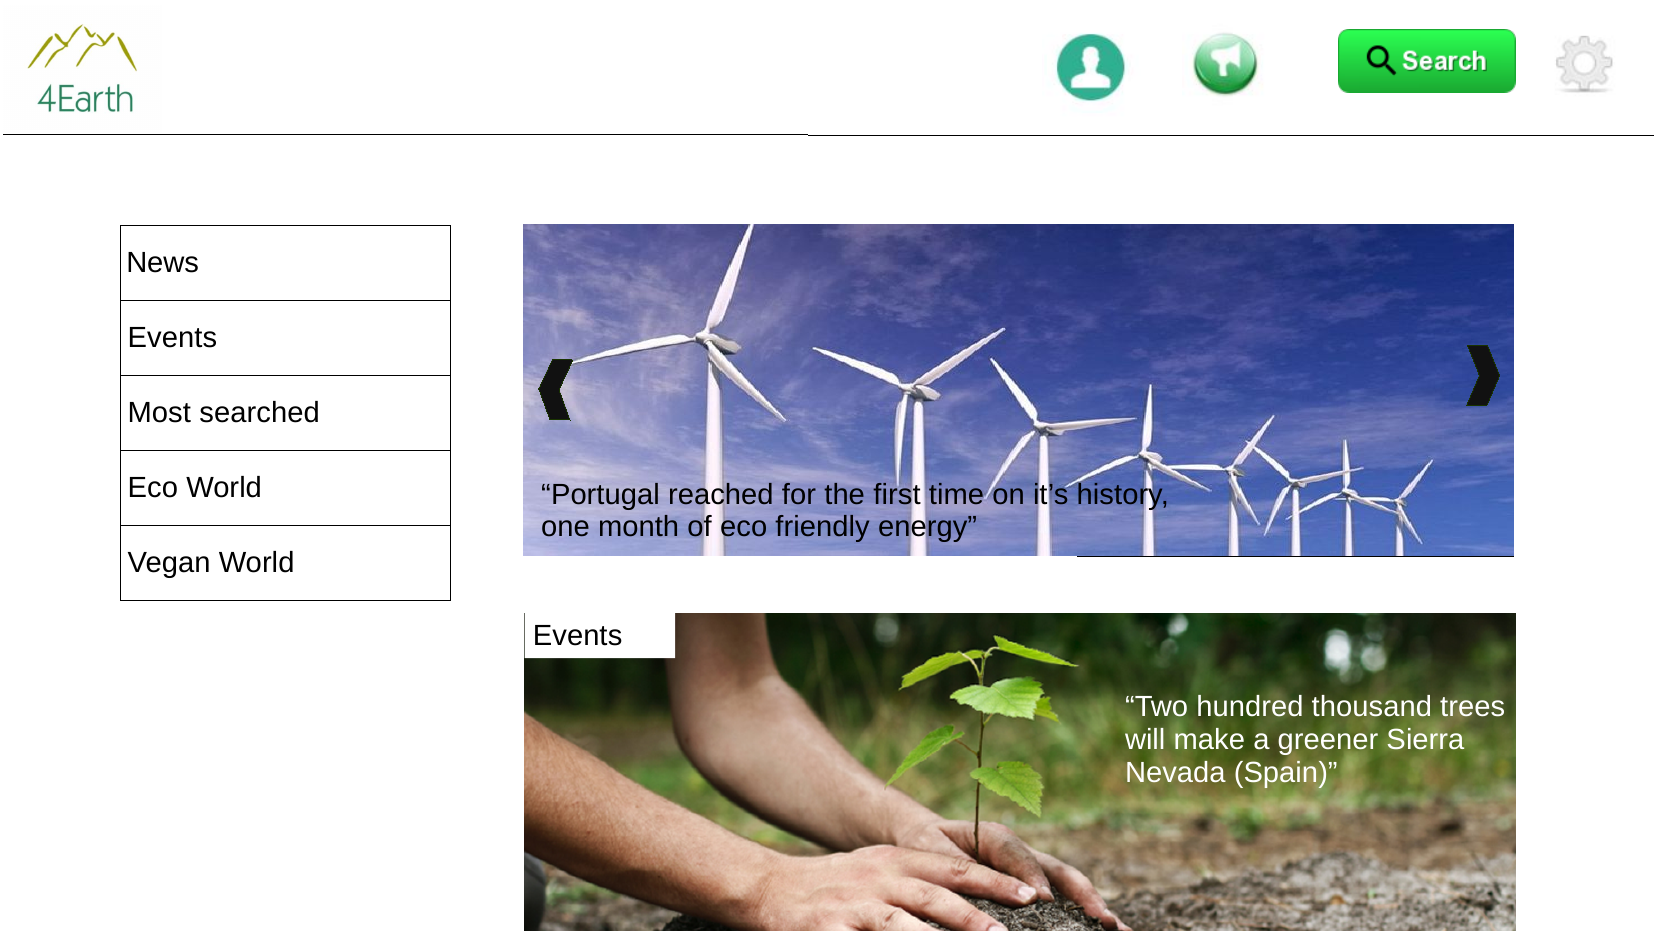

# News
Events
Most searched
Eco World
“Portugal reached for the first time on it’s history,
one month of eco friendly energy”
Vegan World
 Events
“Two hundred thousand trees will make a greener Sierra Nevada (Spain)”
“In 2050 there will be more plastic than fish in the oceans”